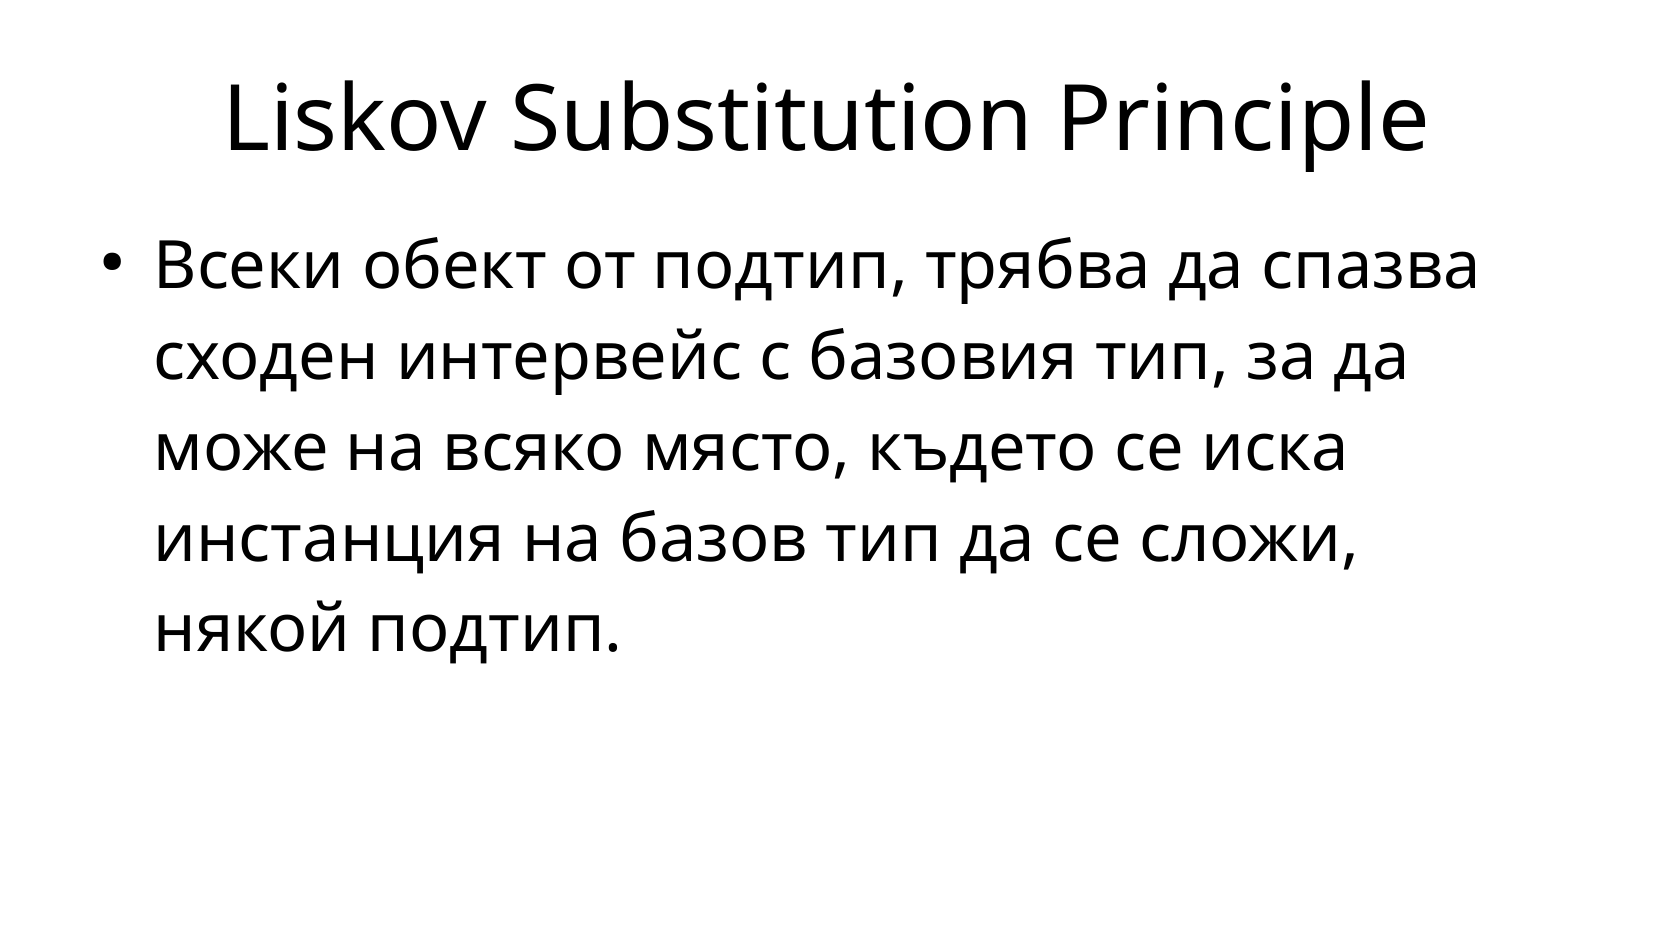

# Liskov Substitution Principle
Всеки обект от подтип, трябва да спазва сходен интервейс с базовия тип, за да може на всяко място, където се иска инстанция на базов тип да се сложи, някой подтип.